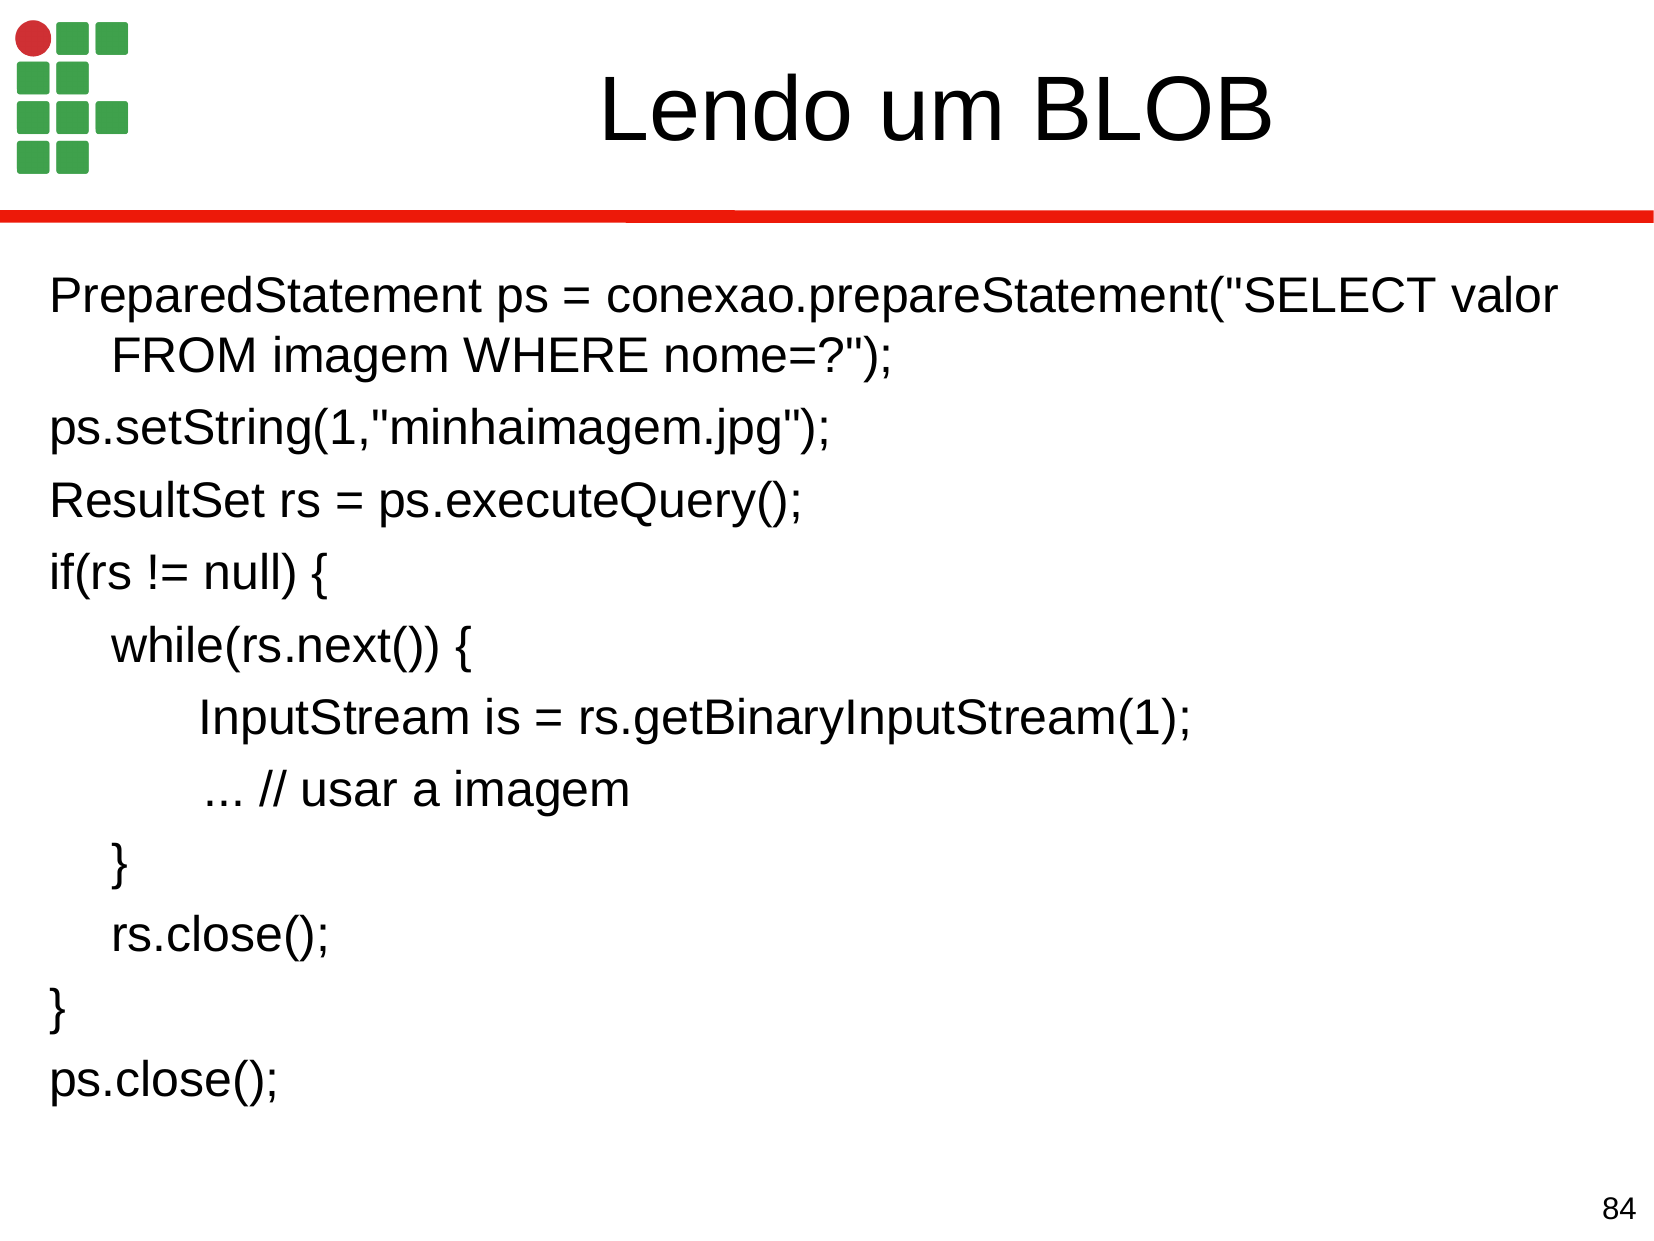

Lendo um BLOB
PreparedStatement ps = conexao.prepareStatement("SELECT valor FROM imagem WHERE nome=?");
ps.setString(1,"minhaimagem.jpg");
ResultSet rs = ps.executeQuery();
if(rs != null) {
	while(rs.next()) {
		InputStream is = rs.getBinaryInputStream(1);
 ... // usar a imagem
	}
	rs.close();
}
ps.close();